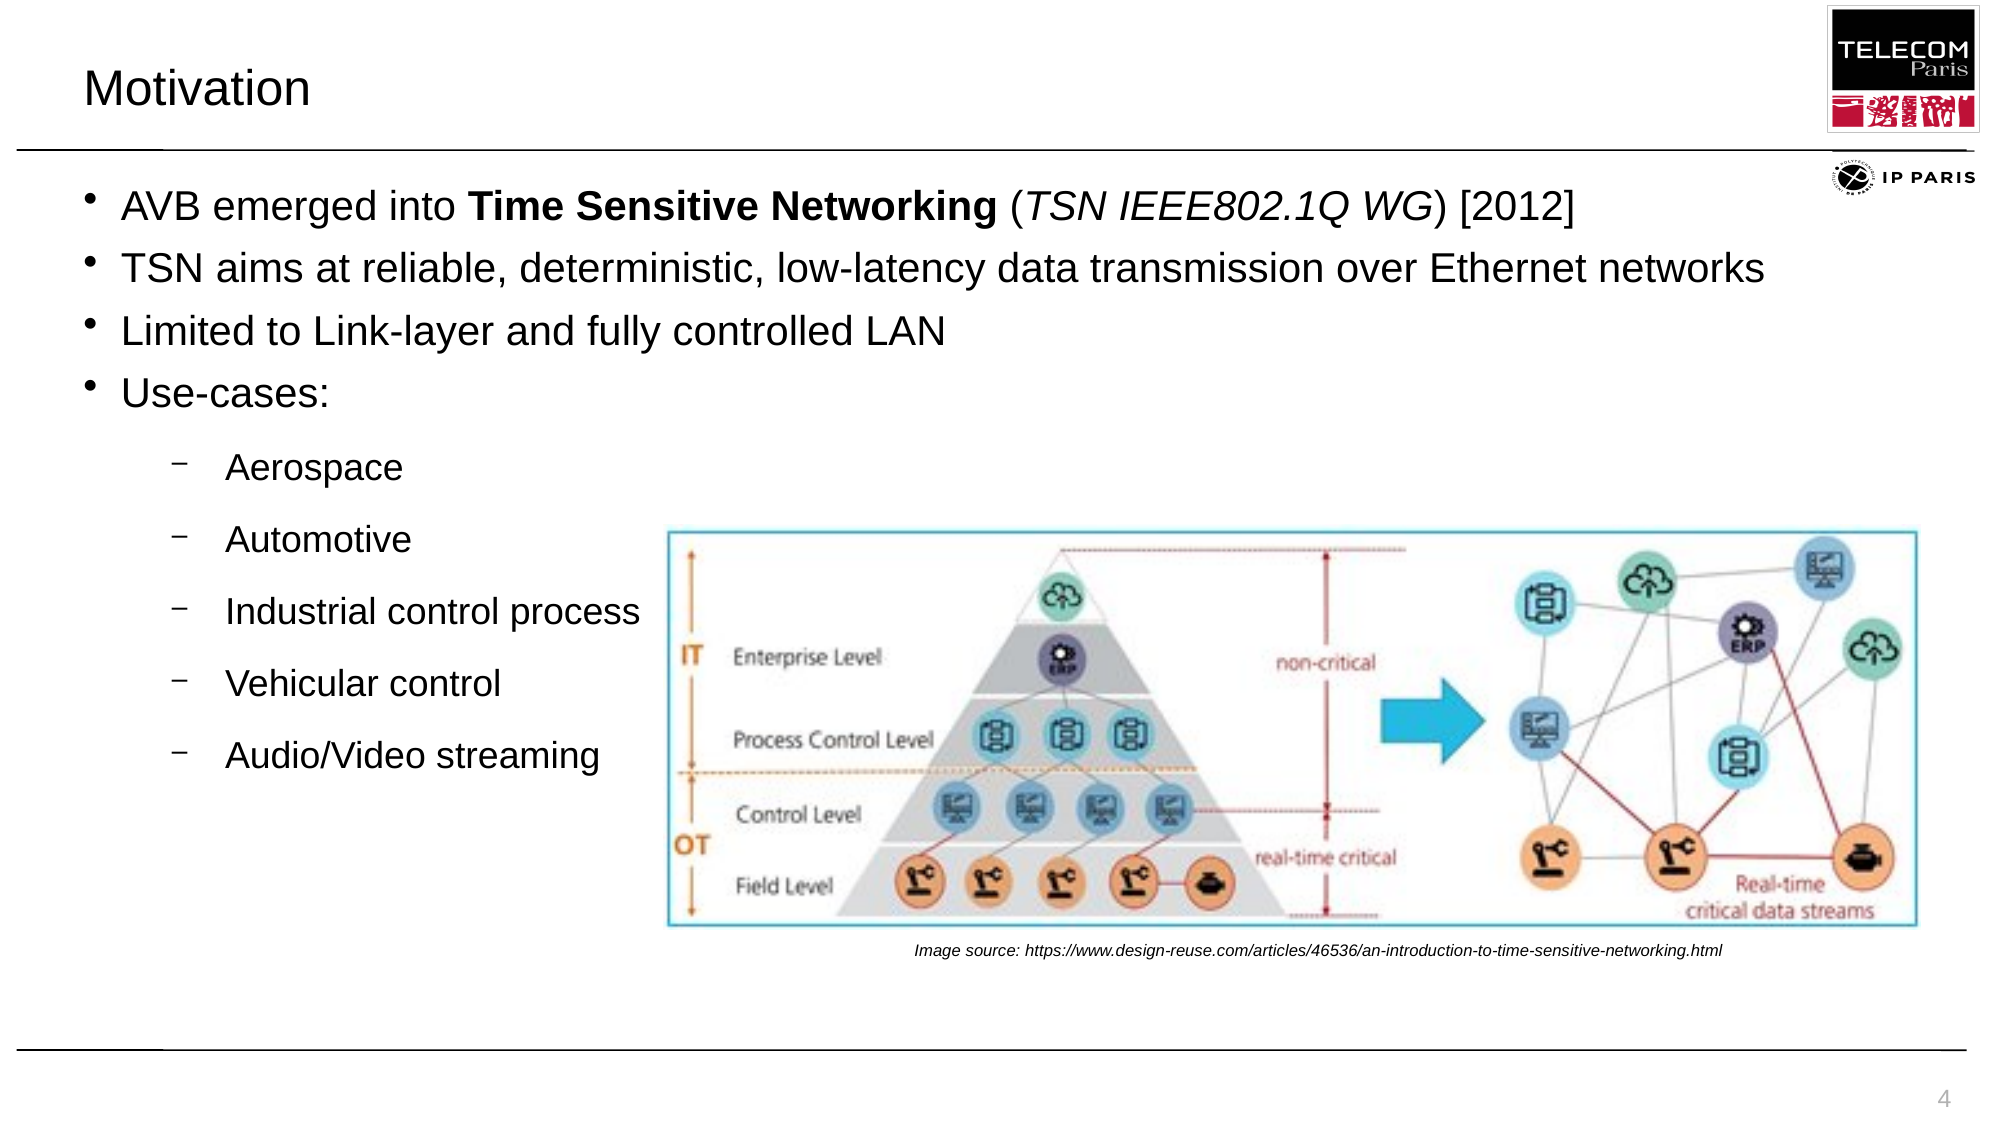

# Motivation
AVB emerged into Time Sensitive Networking (TSN IEEE802.1Q WG) [2012]
TSN aims at reliable, deterministic, low-latency data transmission over Ethernet networks
Limited to Link-layer and fully controlled LAN
Use-cases:
Aerospace
Automotive
Industrial control process
Vehicular control
Audio/Video streaming
Actual Stage
Image source: https://www.design-reuse.com/articles/46536/an-introduction-to-time-sensitive-networking.html
1